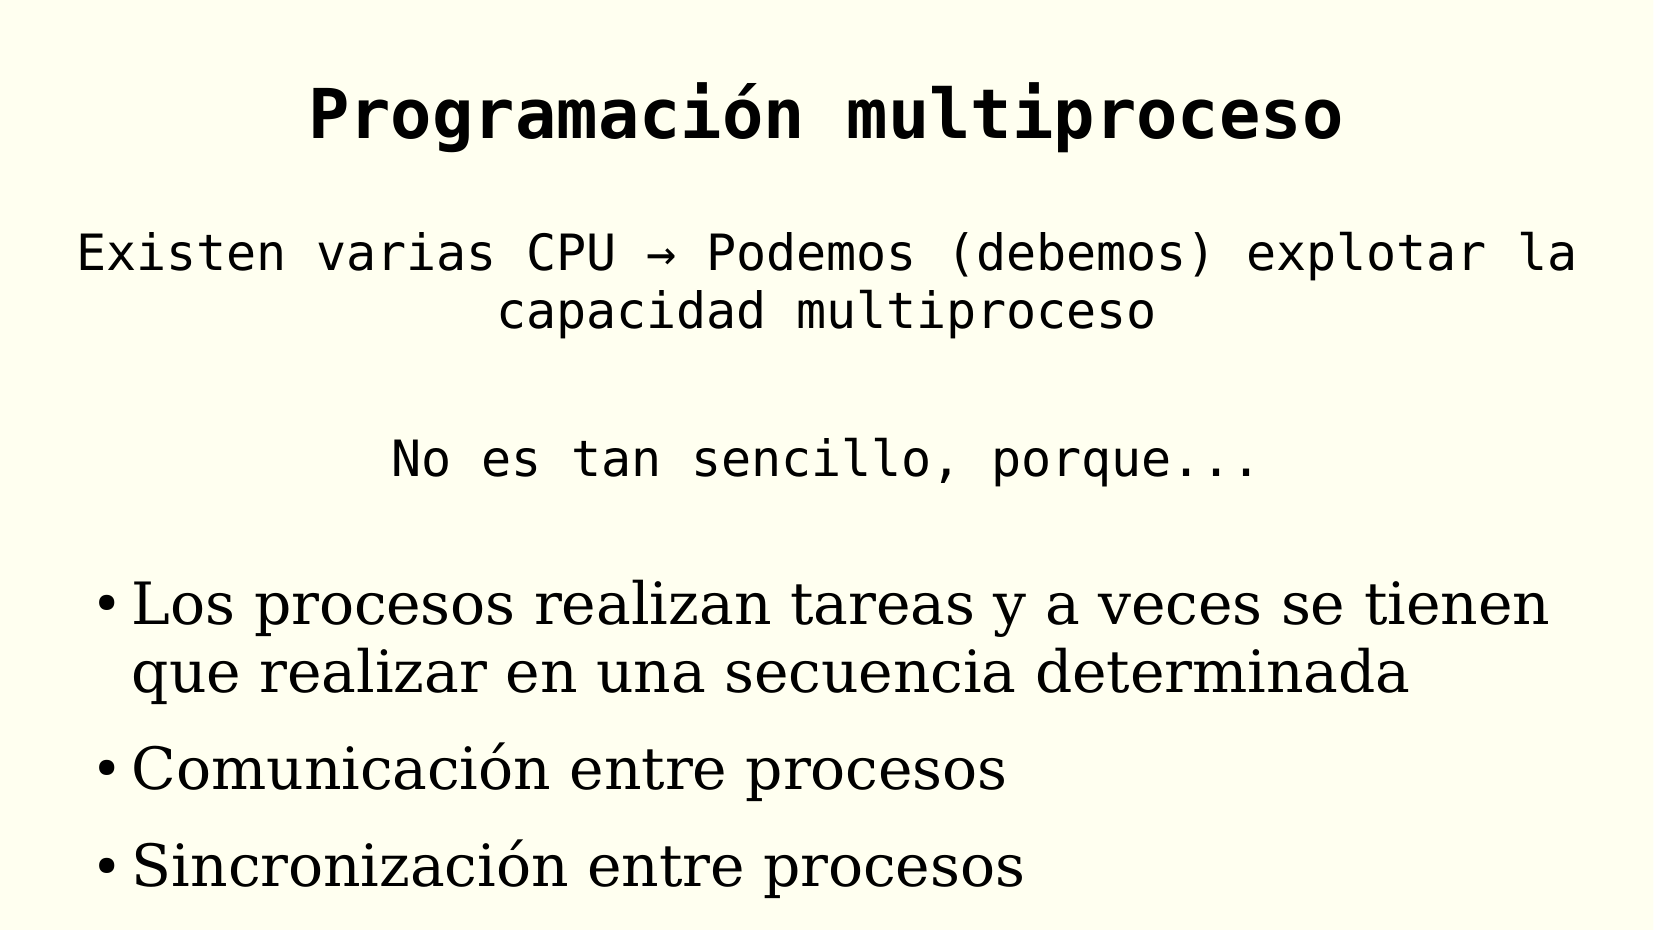

# Programación multiproceso
Existen varias CPU → Podemos (debemos) explotar la capacidad multiproceso
No es tan sencillo, porque...
Los procesos realizan tareas y a veces se tienen que realizar en una secuencia determinada
Comunicación entre procesos
Sincronización entre procesos